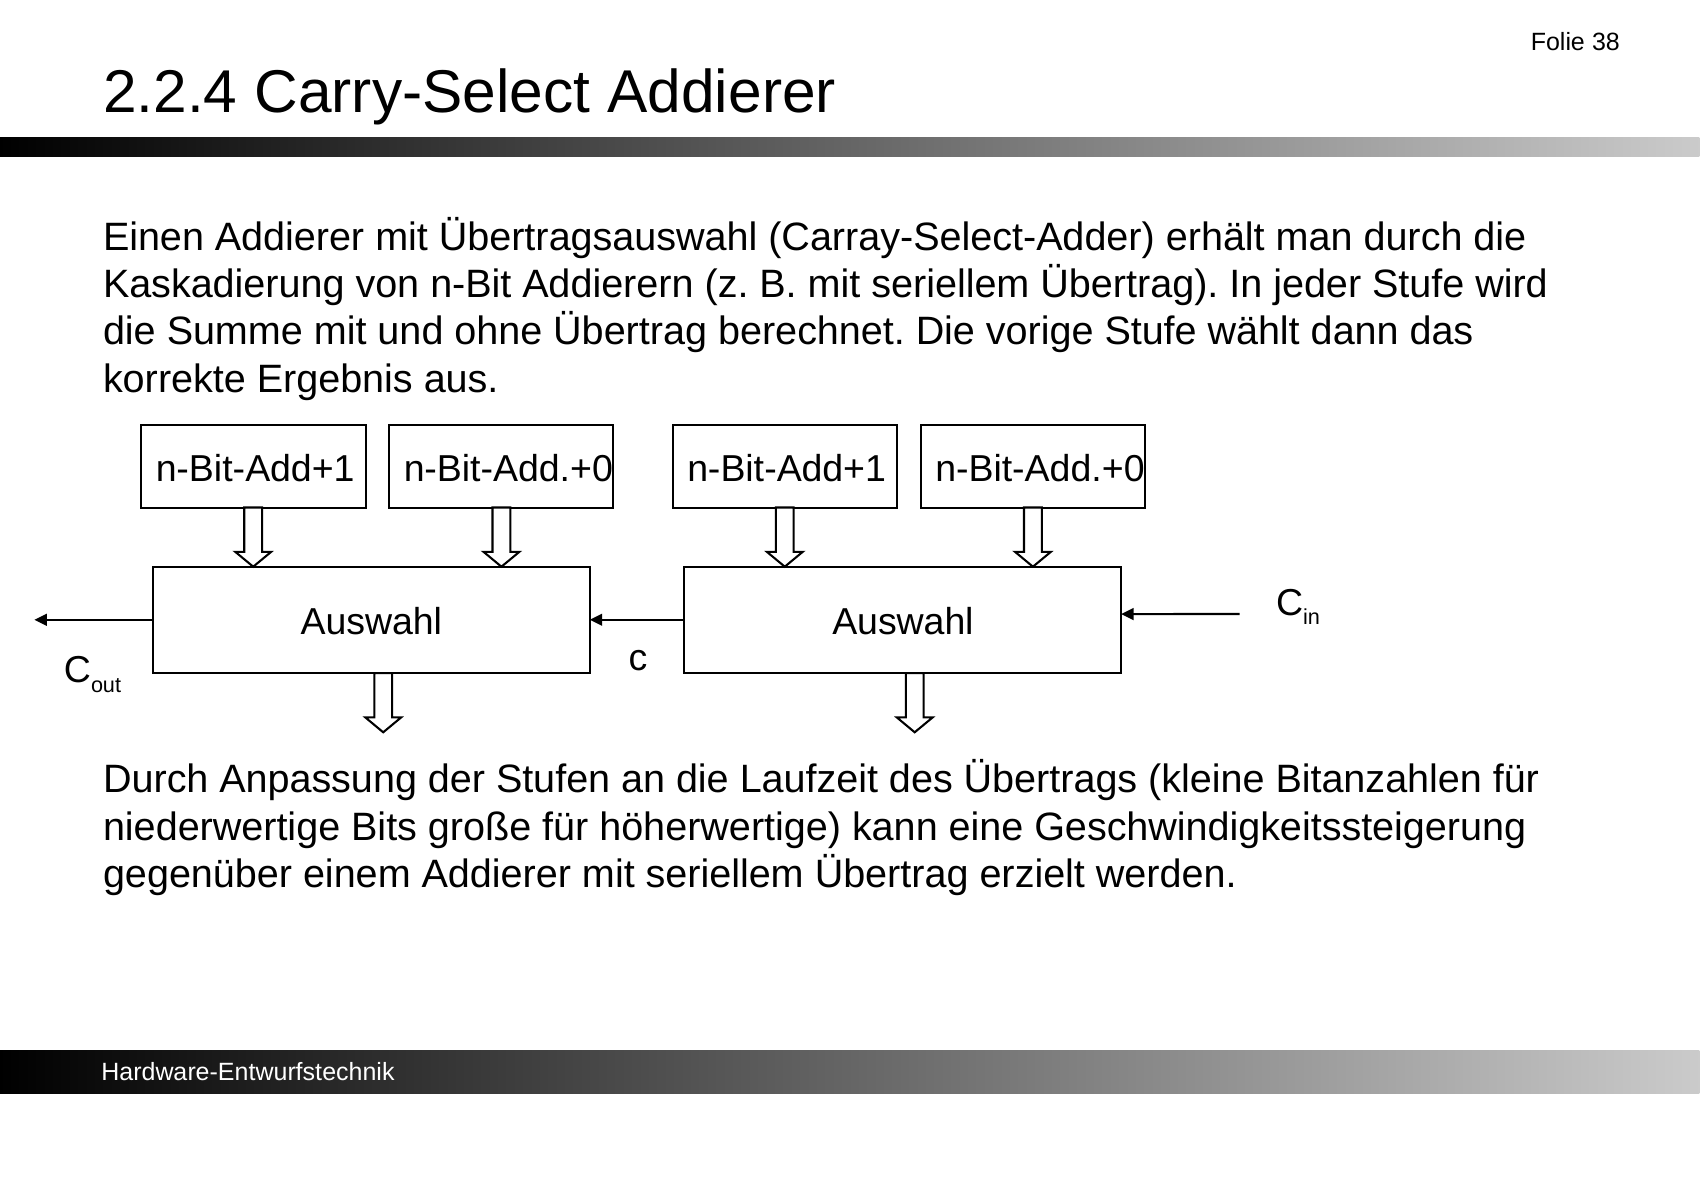

# 2.2.4 Carry-Select Addierer
Einen Addierer mit Übertragsauswahl (Carray-Select-Adder) erhält man durch die Kaskadierung von n-Bit Addierern (z. B. mit seriellem Übertrag). In jeder Stufe wird die Summe mit und ohne Übertrag berechnet. Die vorige Stufe wählt dann das korrekte Ergebnis aus.
Durch Anpassung der Stufen an die Laufzeit des Übertrags (kleine Bitanzahlen für niederwertige Bits große für höherwertige) kann eine Geschwindigkeitssteigerung gegenüber einem Addierer mit seriellem Übertrag erzielt werden.
n-Bit-Add+1
n-Bit-Add.+0
n-Bit-Add+1
n-Bit-Add.+0
Auswahl
Auswahl
Cin
c
Cout